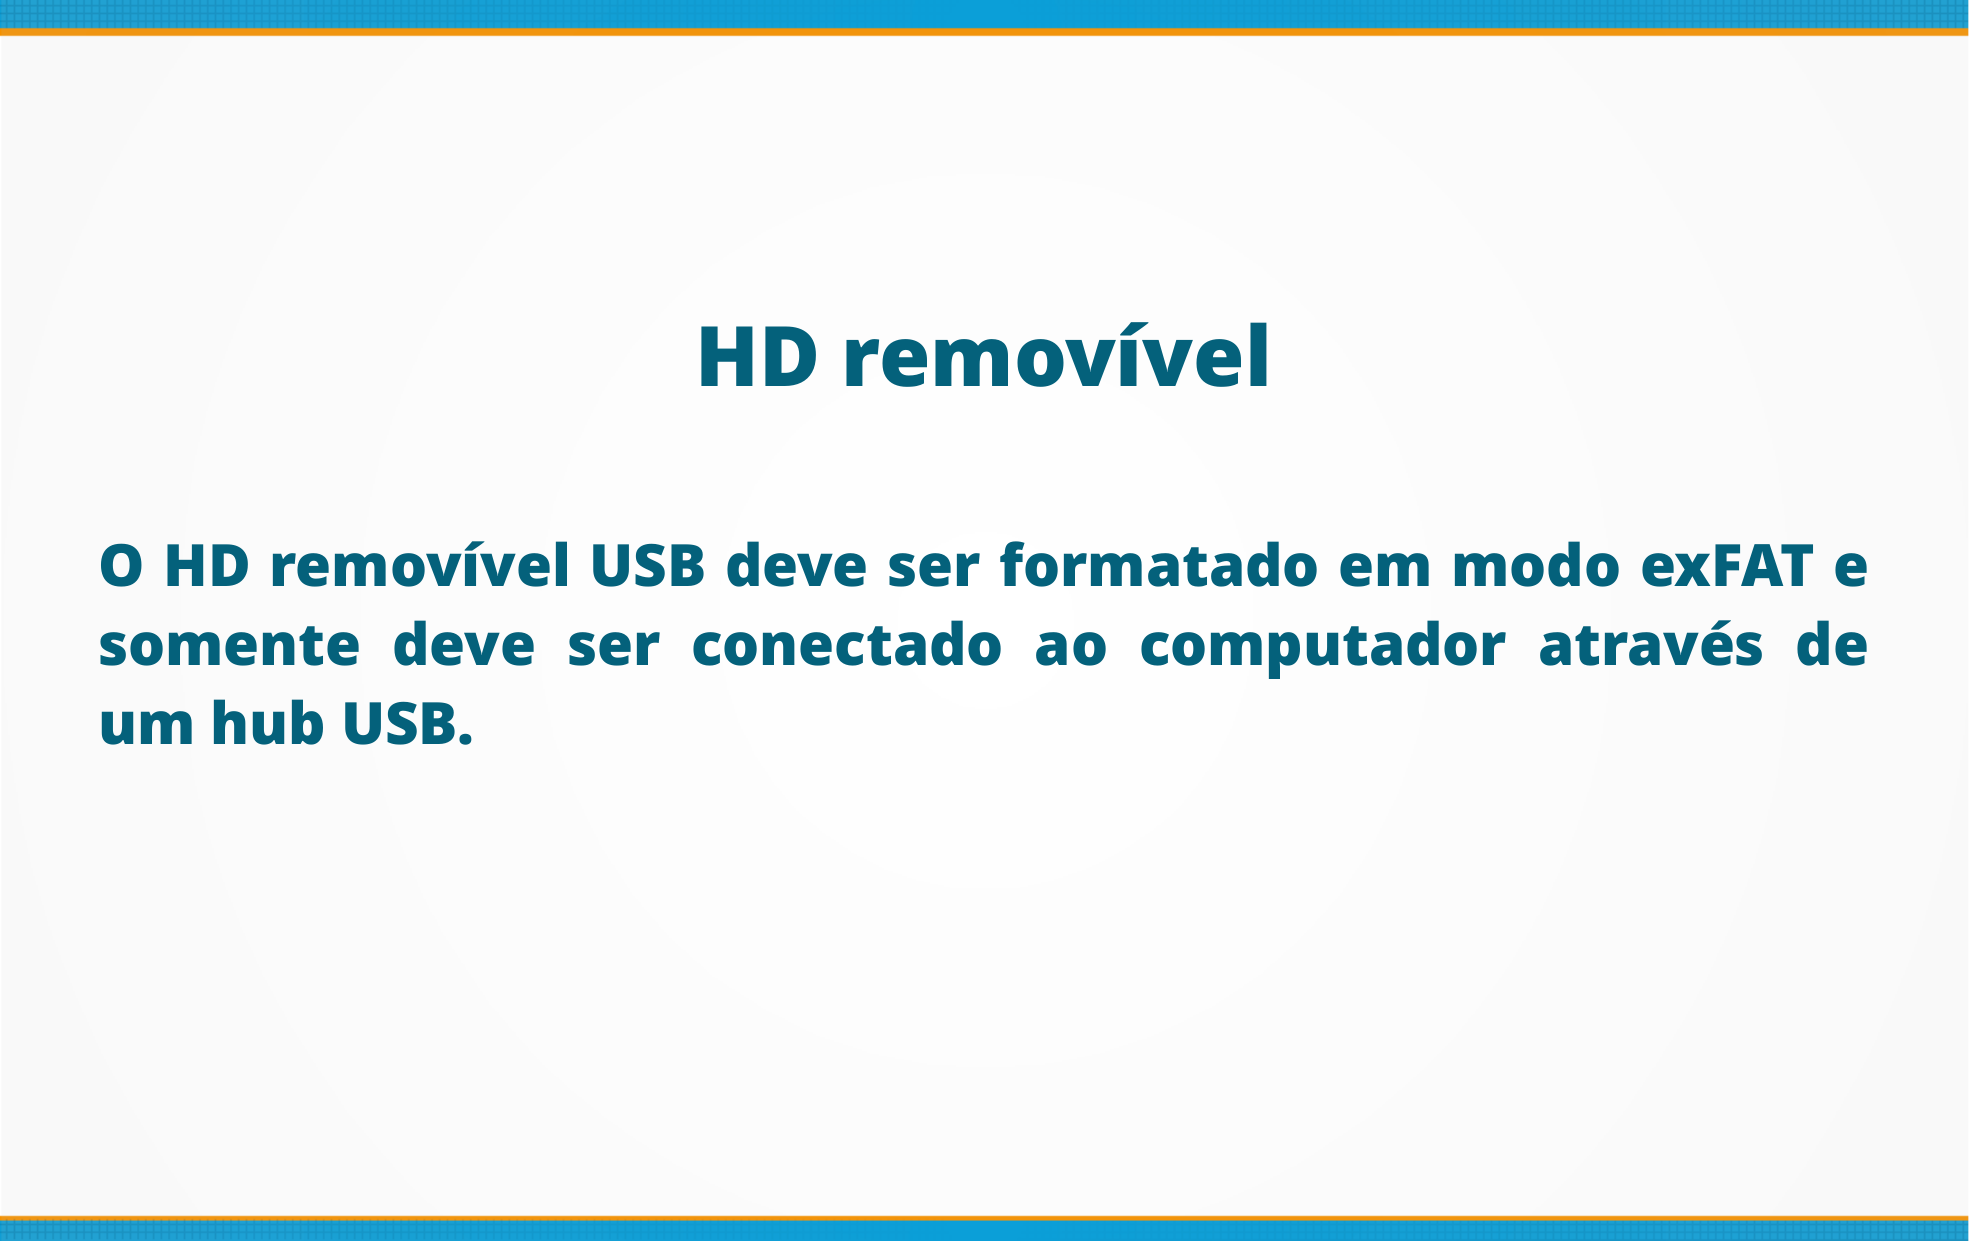

# HD removível
O HD removível USB deve ser formatado em modo exFAT e somente deve ser conectado ao computador através de um hub USB.